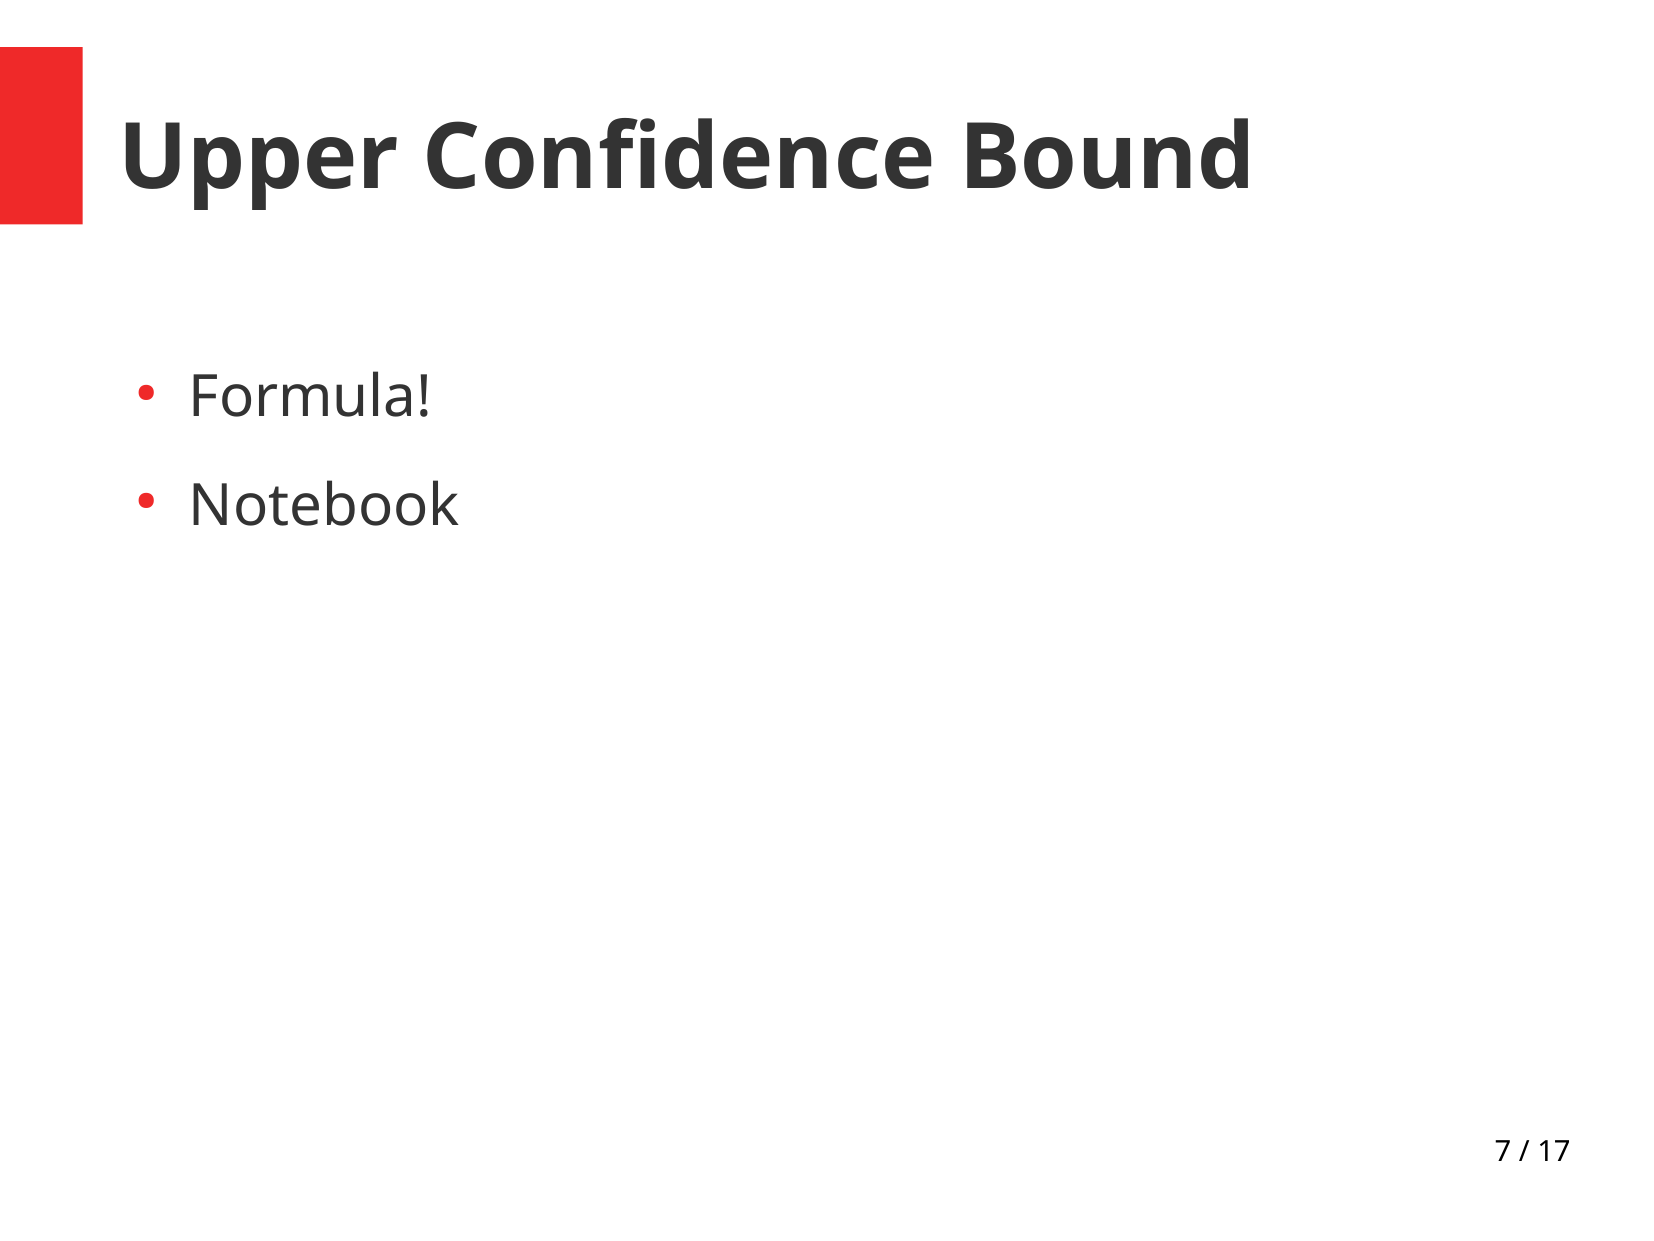

# Upper Confidence Bound
Formula!
Notebook
7